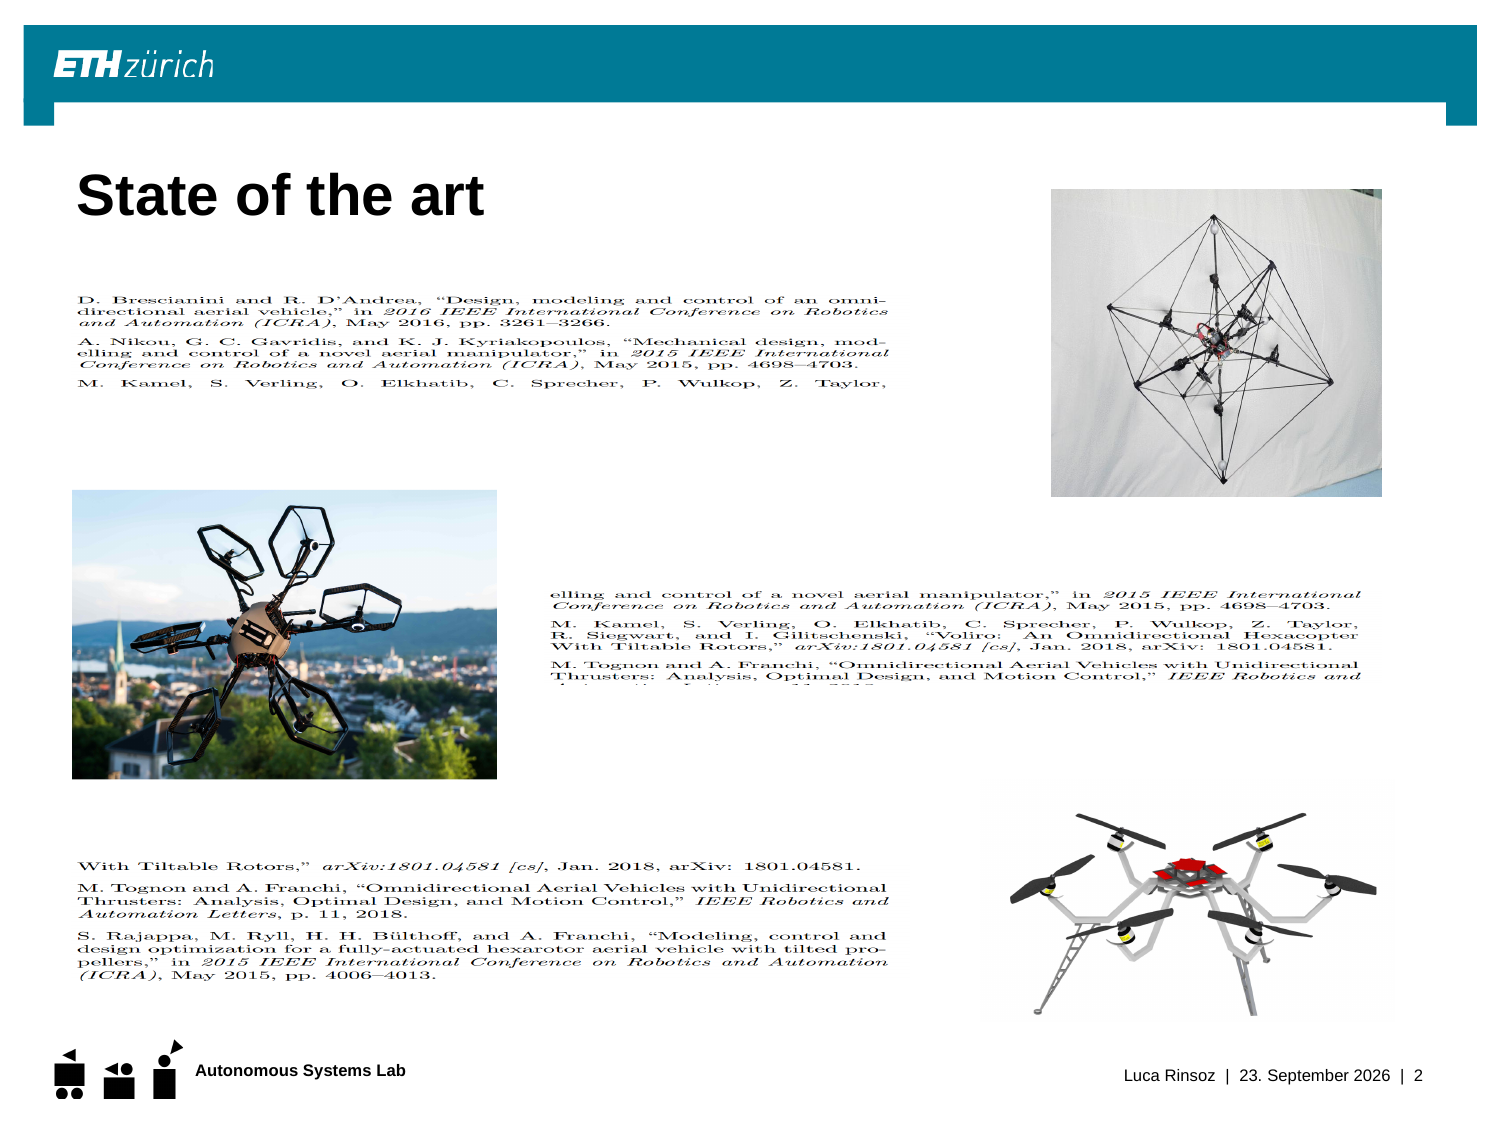

# State of the art
((Name))
2